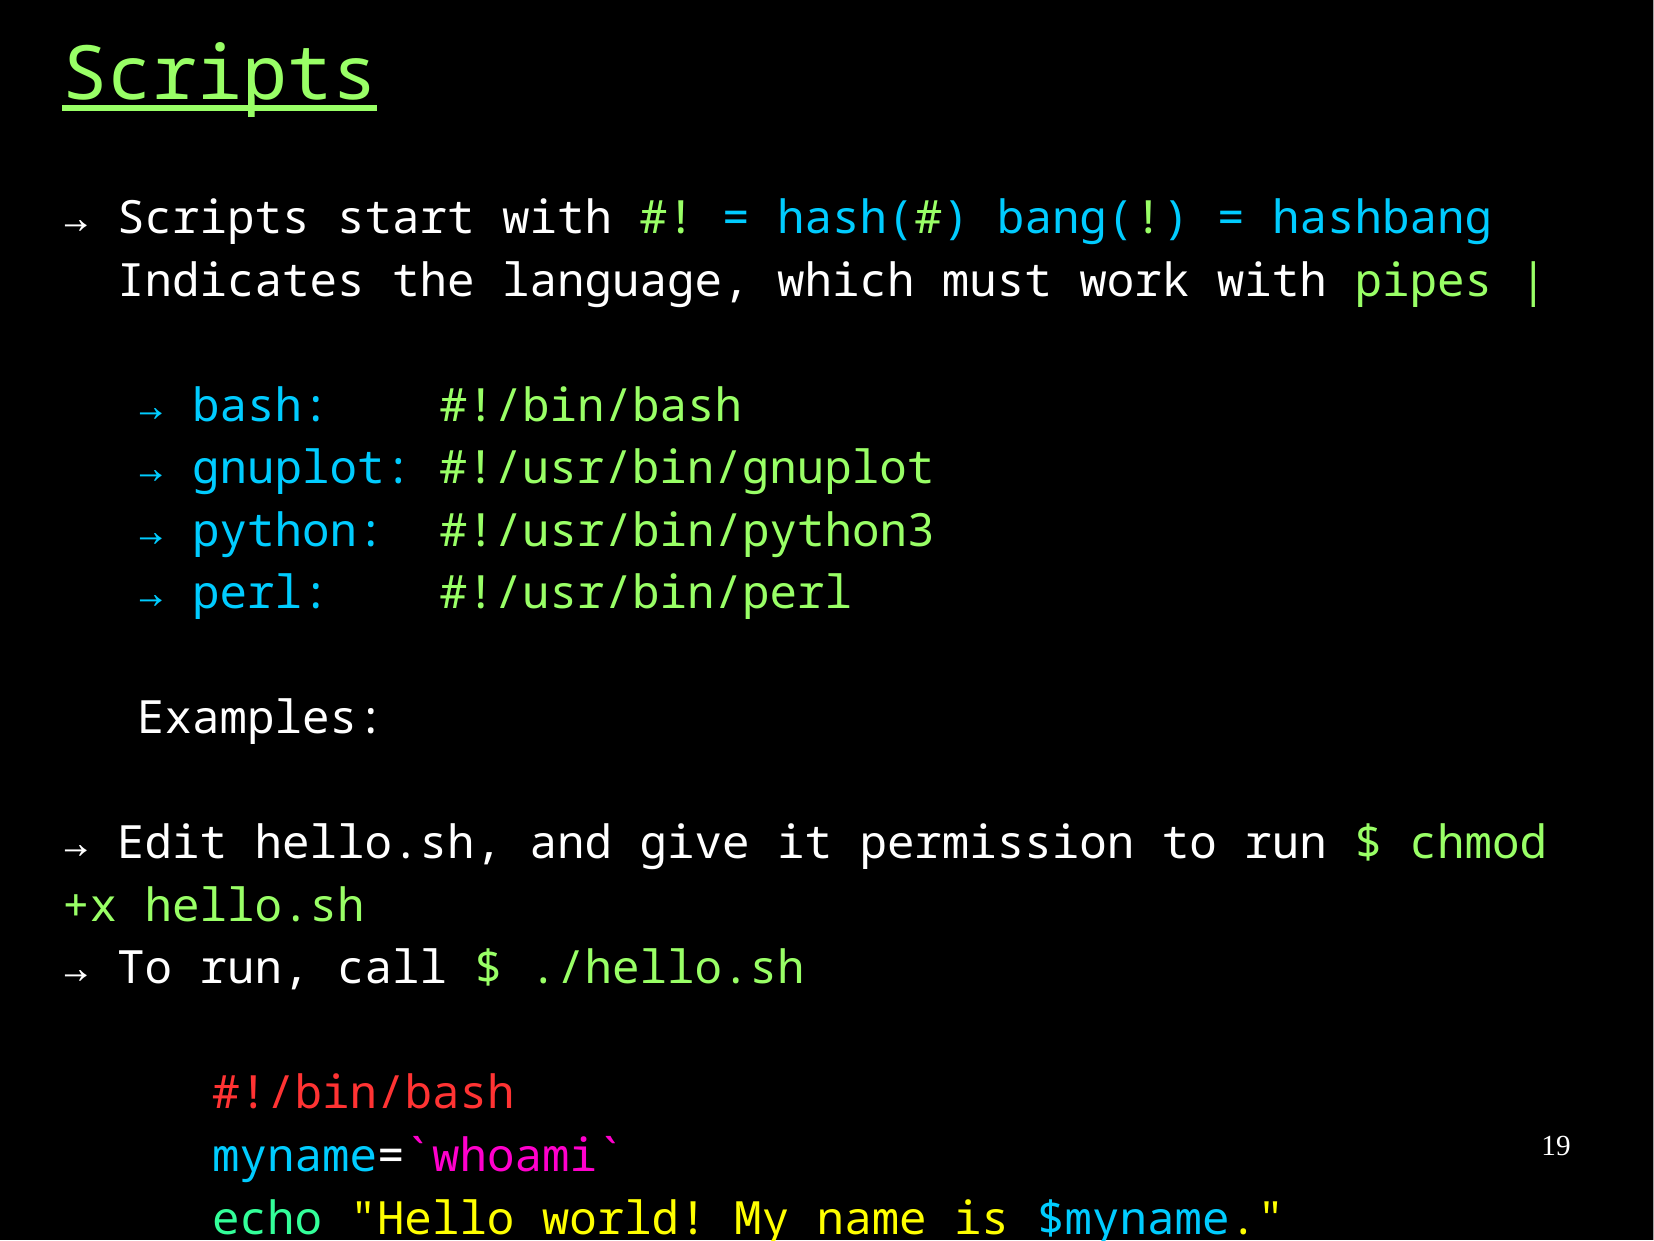

Scripts
→ Scripts start with #! = hash(#) bang(!) = hashbang
 Indicates the language, which must work with pipes |
	→ bash: #!/bin/bash
	→ gnuplot: #!/usr/bin/gnuplot
	→ python: #!/usr/bin/python3
	→ perl: #!/usr/bin/perl
	Examples:
→ Edit hello.sh, and give it permission to run $ chmod +x hello.sh
→ To run, call $ ./hello.sh
		#!/bin/bash
		myname=`whoami`
		echo "Hello world! My name is $myname."
→ Now in Perl:
		#!/usr/bin/perl
		$myname=`whoami`;
		print("Hello world! My name is $myname.\n");